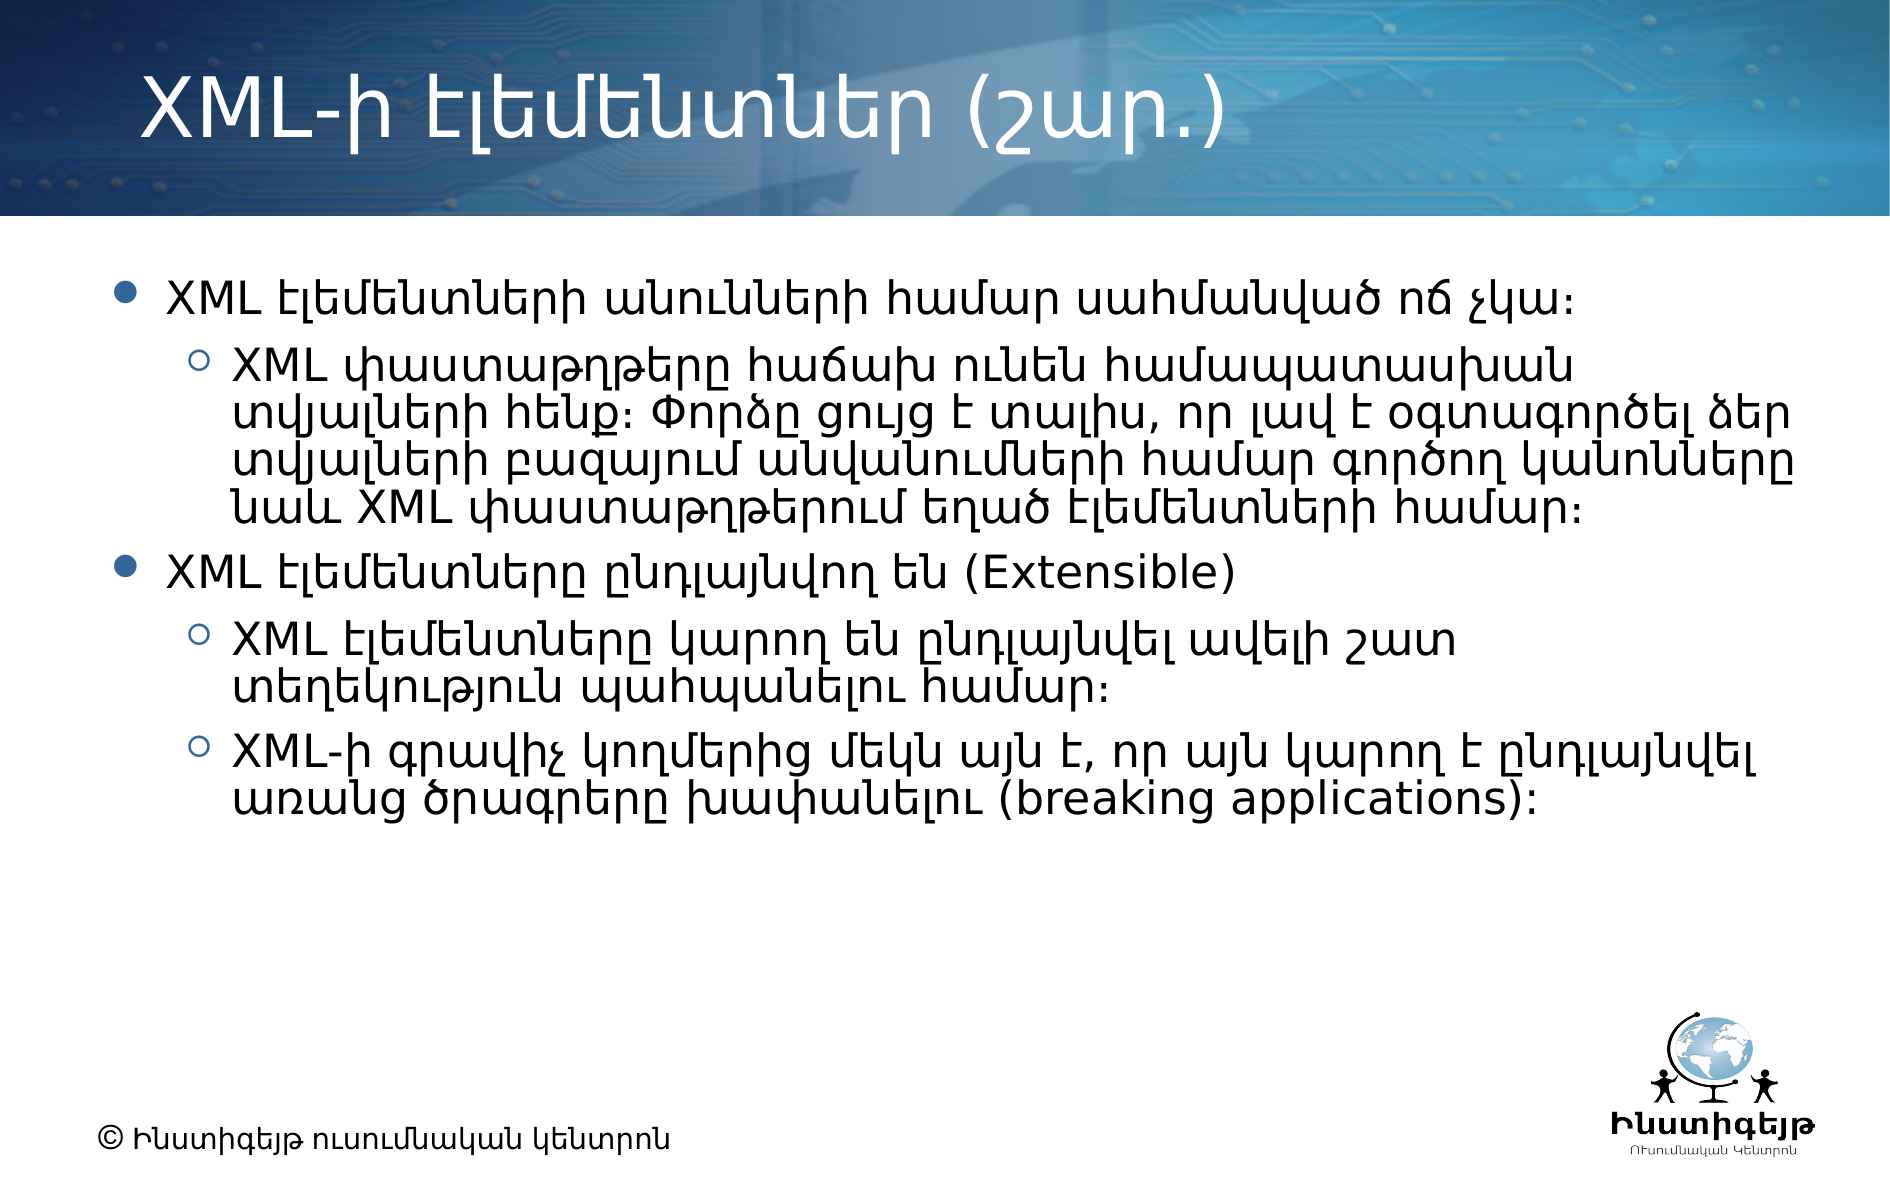

XML-ի էլեմենտներ (շար.)
# XML էլեմենտների անունների համար սահմանված ոճ չկա։
XML փաստաթղթերը հաճախ ունեն համապատասխան տվյալների հենք։ Փորձը ցույց է տալիս, որ լավ է օգտագործել ձեր տվյալների բազայում անվանումների համար գործող կանոնները նաև XML փաստաթղթերում եղած էլեմենտների համար։
XML էլեմենտները ընդլայնվող են (Extensible)
XML էլեմենտները կարող են ընդլայնվել ավելի շատ տեղեկություն պահպանելու համար։
XML-ի գրավիչ կողմերից մեկն այն է, որ այն կարող է ընդլայնվել առանց ծրագրերը խափանելու (breaking applications):